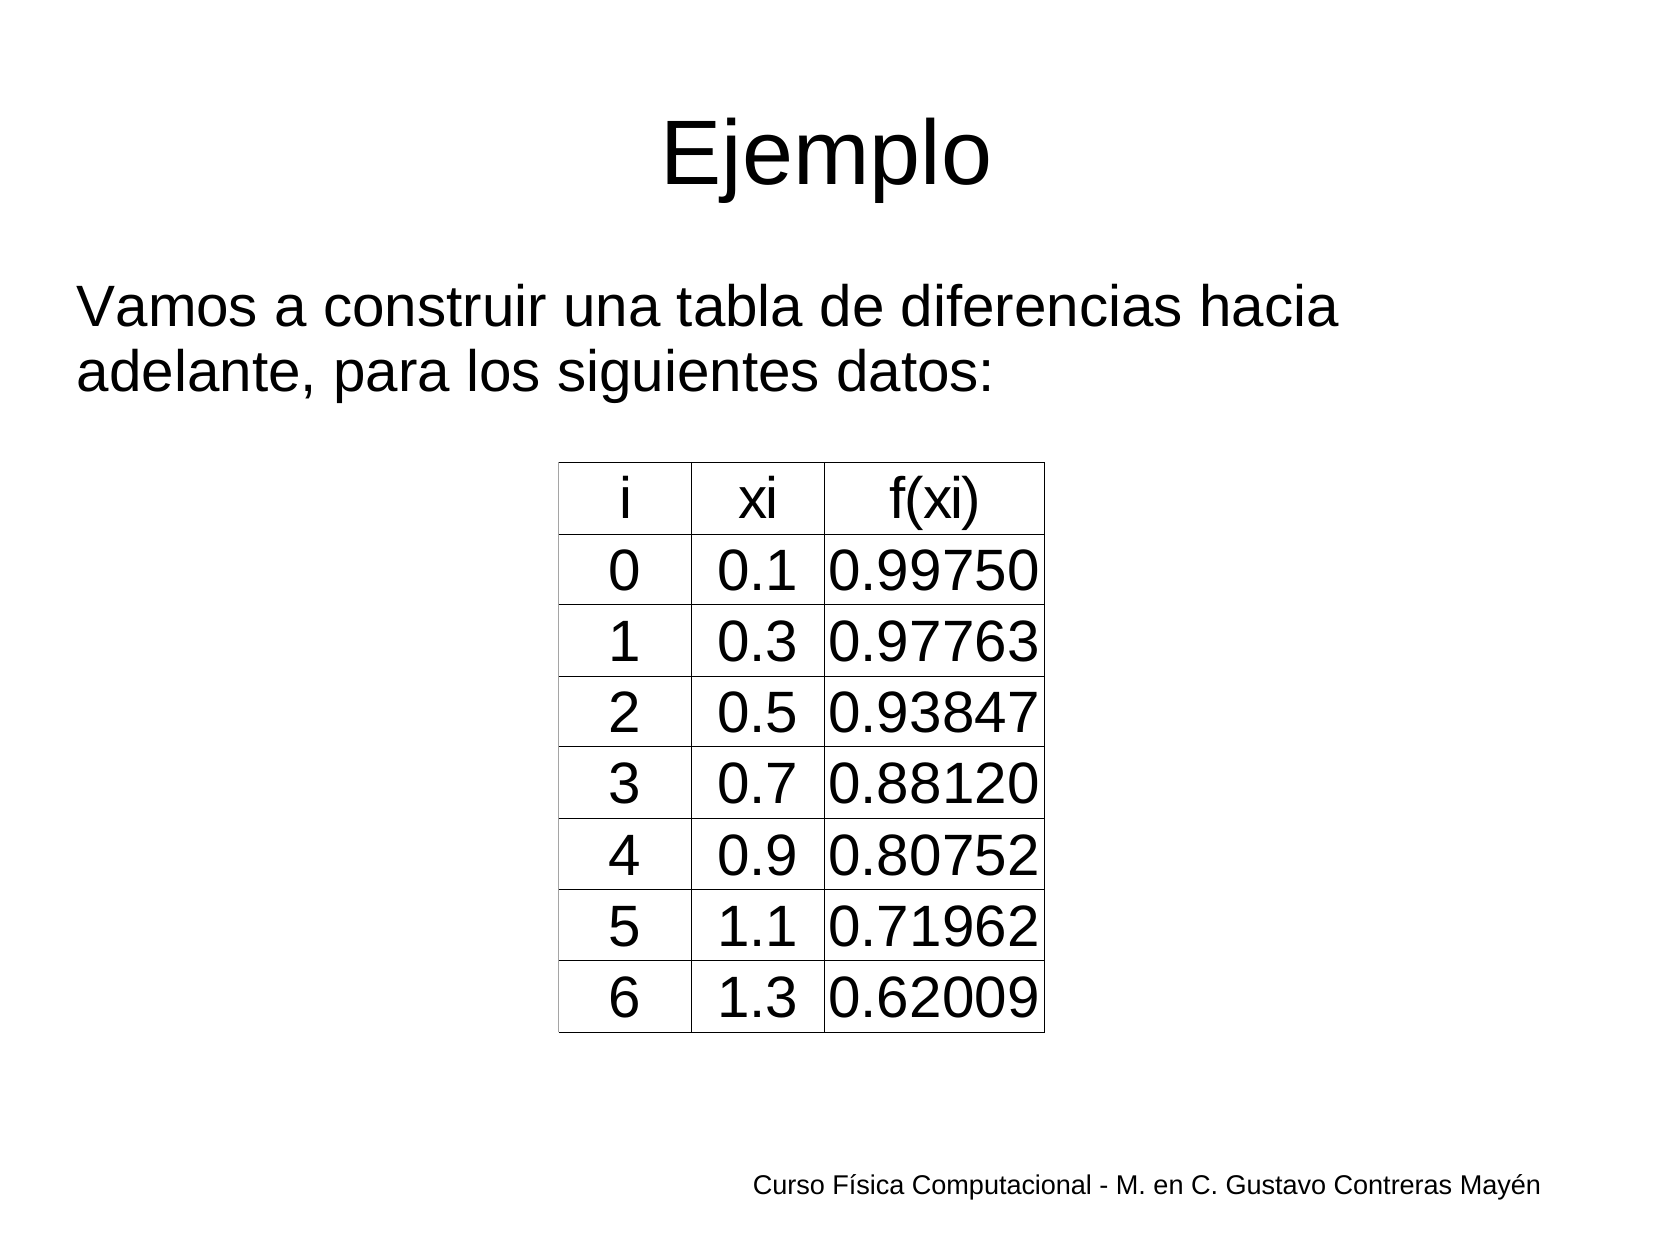

# Ejemplo
Vamos a construir una tabla de diferencias hacia adelante, para los siguientes datos: